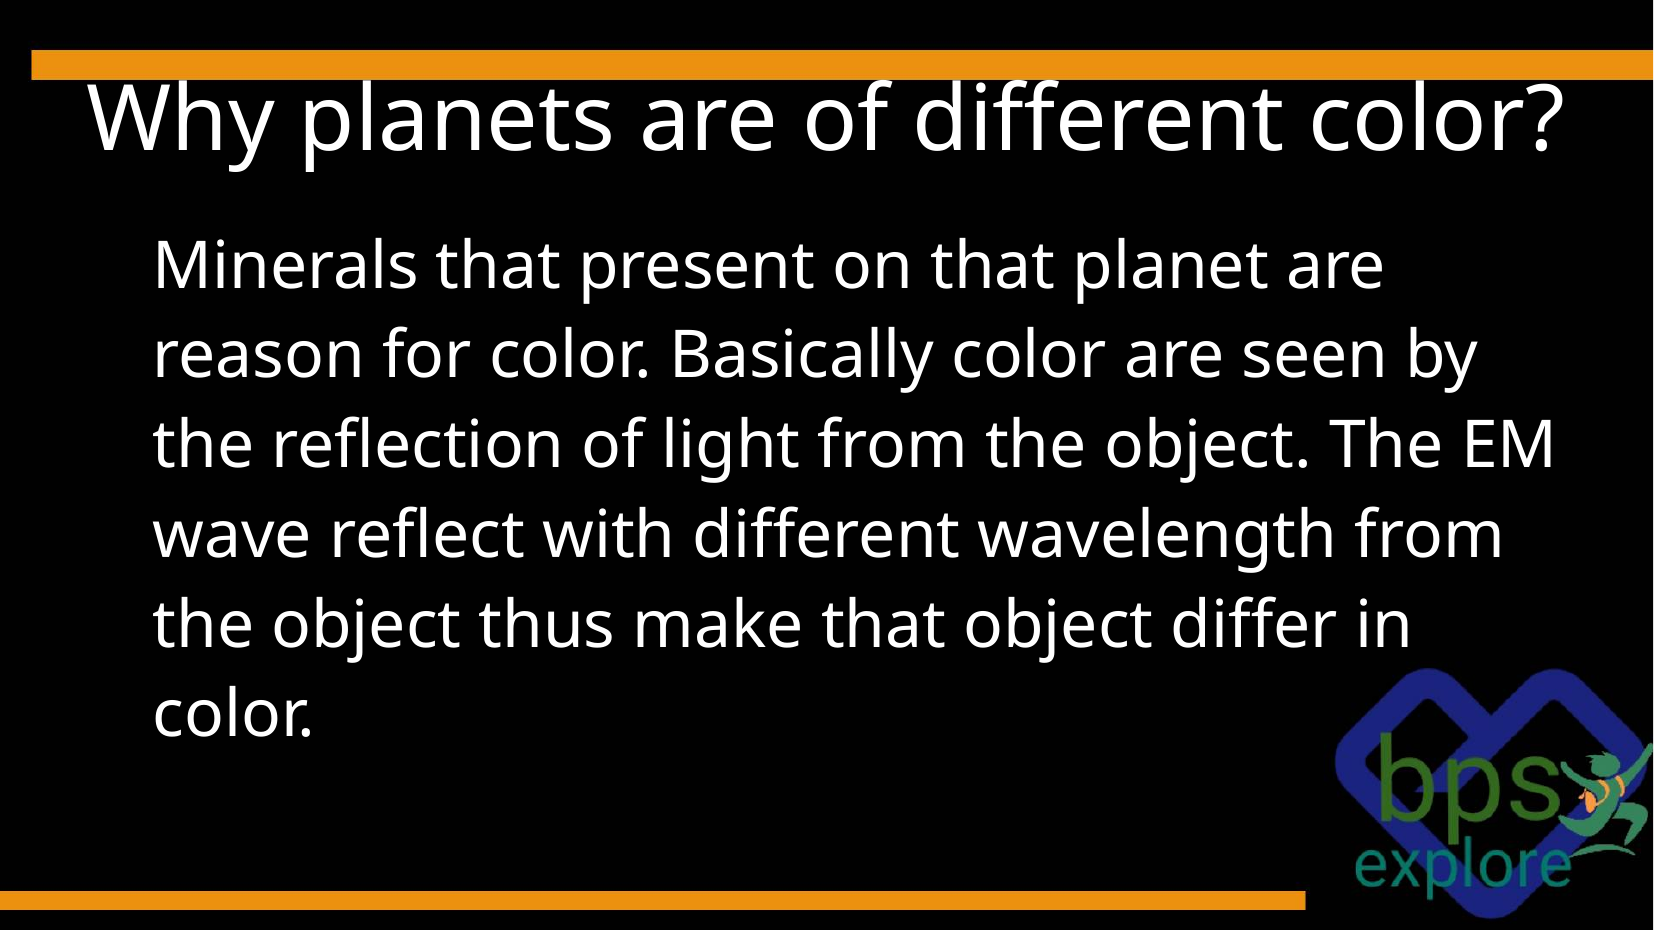

# Why planets are of different color?
Minerals that present on that planet are reason for color. Basically color are seen by the reflection of light from the object. The EM wave reflect with different wavelength from the object thus make that object differ in color.